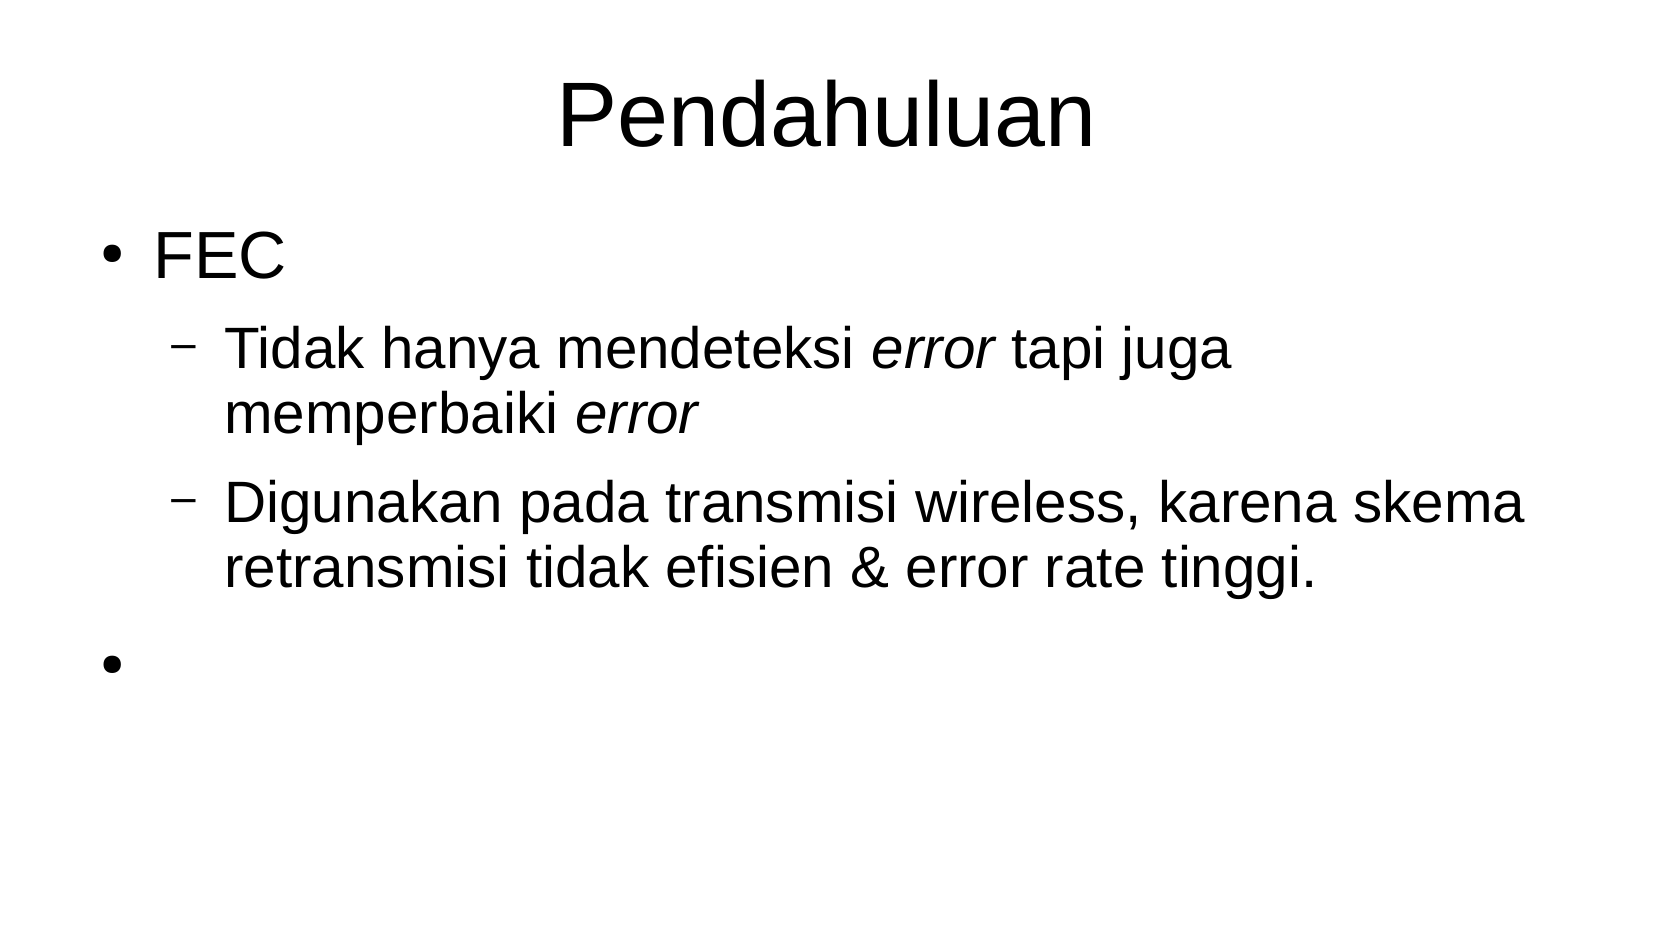

# Pendahuluan
FEC
Tidak hanya mendeteksi error tapi juga memperbaiki error
Digunakan pada transmisi wireless, karena skema retransmisi tidak efisien & error rate tinggi.